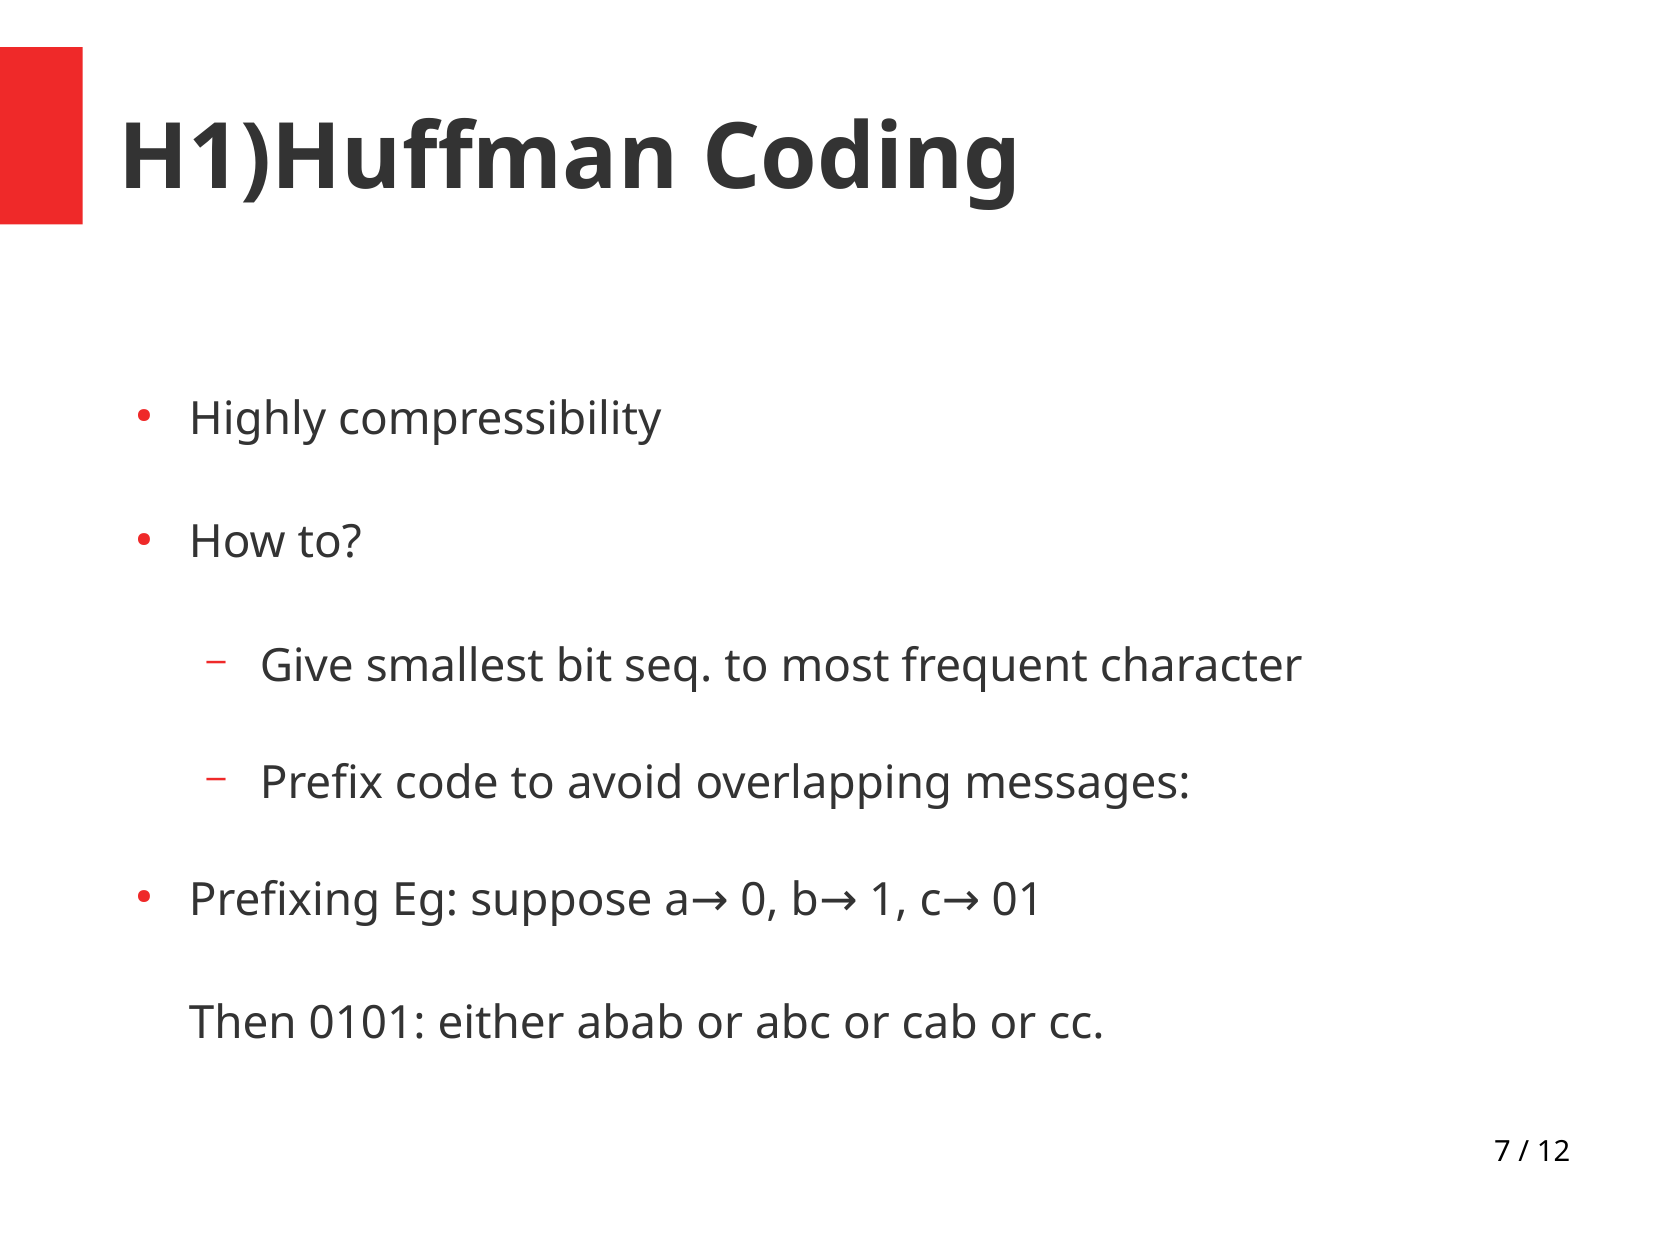

# H1)Huffman Coding
Highly compressibility
How to?
Give smallest bit seq. to most frequent character
Prefix code to avoid overlapping messages:
Prefixing Eg: suppose a→ 0, b→ 1, c→ 01
Then 0101: either abab or abc or cab or cc.
7